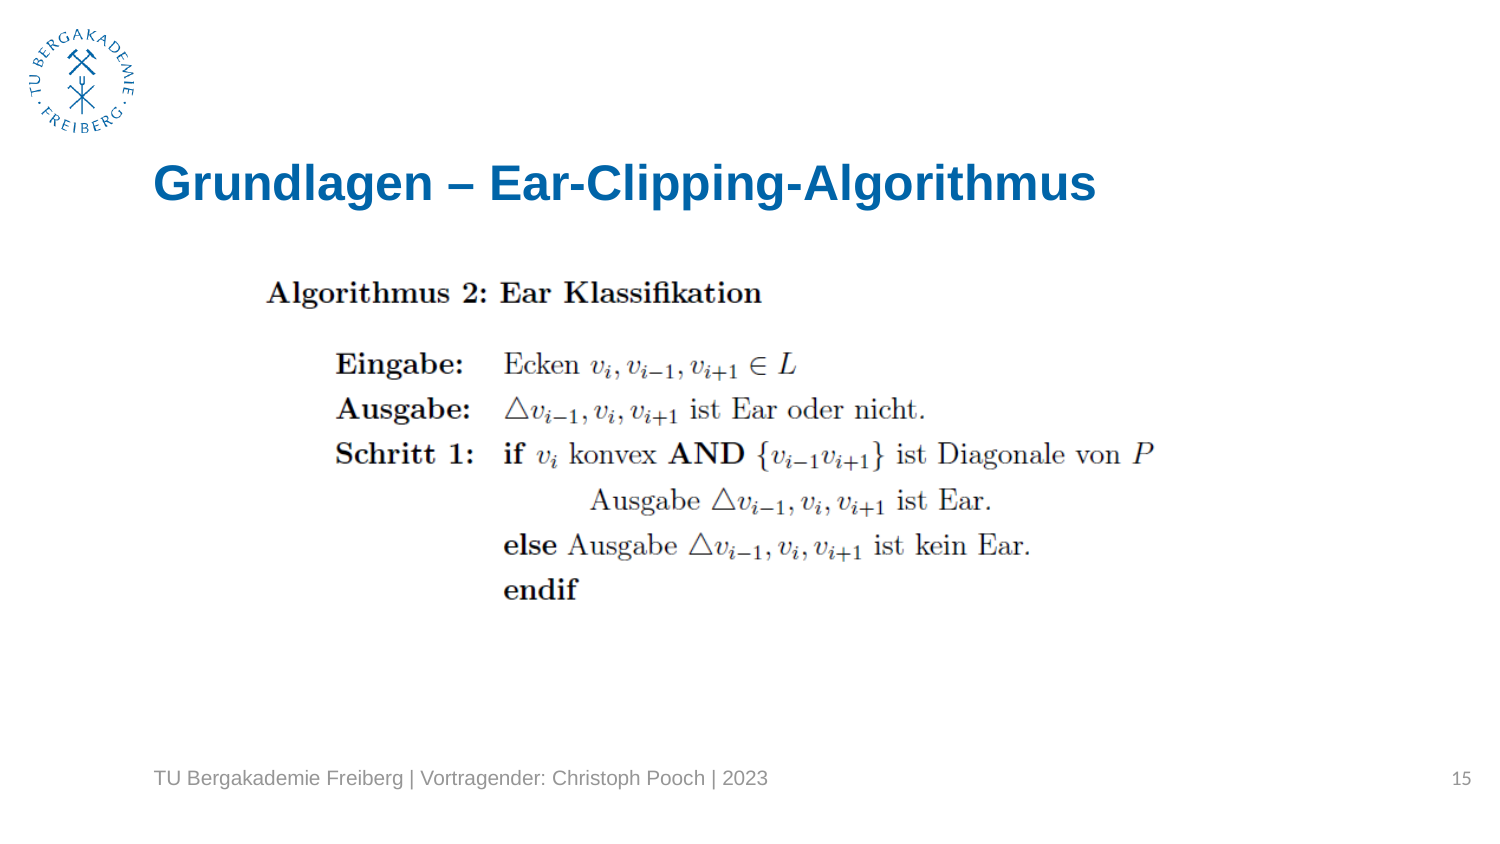

# Grundlagen – Ear-Clipping-Algorithmus
TU Bergakademie Freiberg | Vortragender: Christoph Pooch | 2023